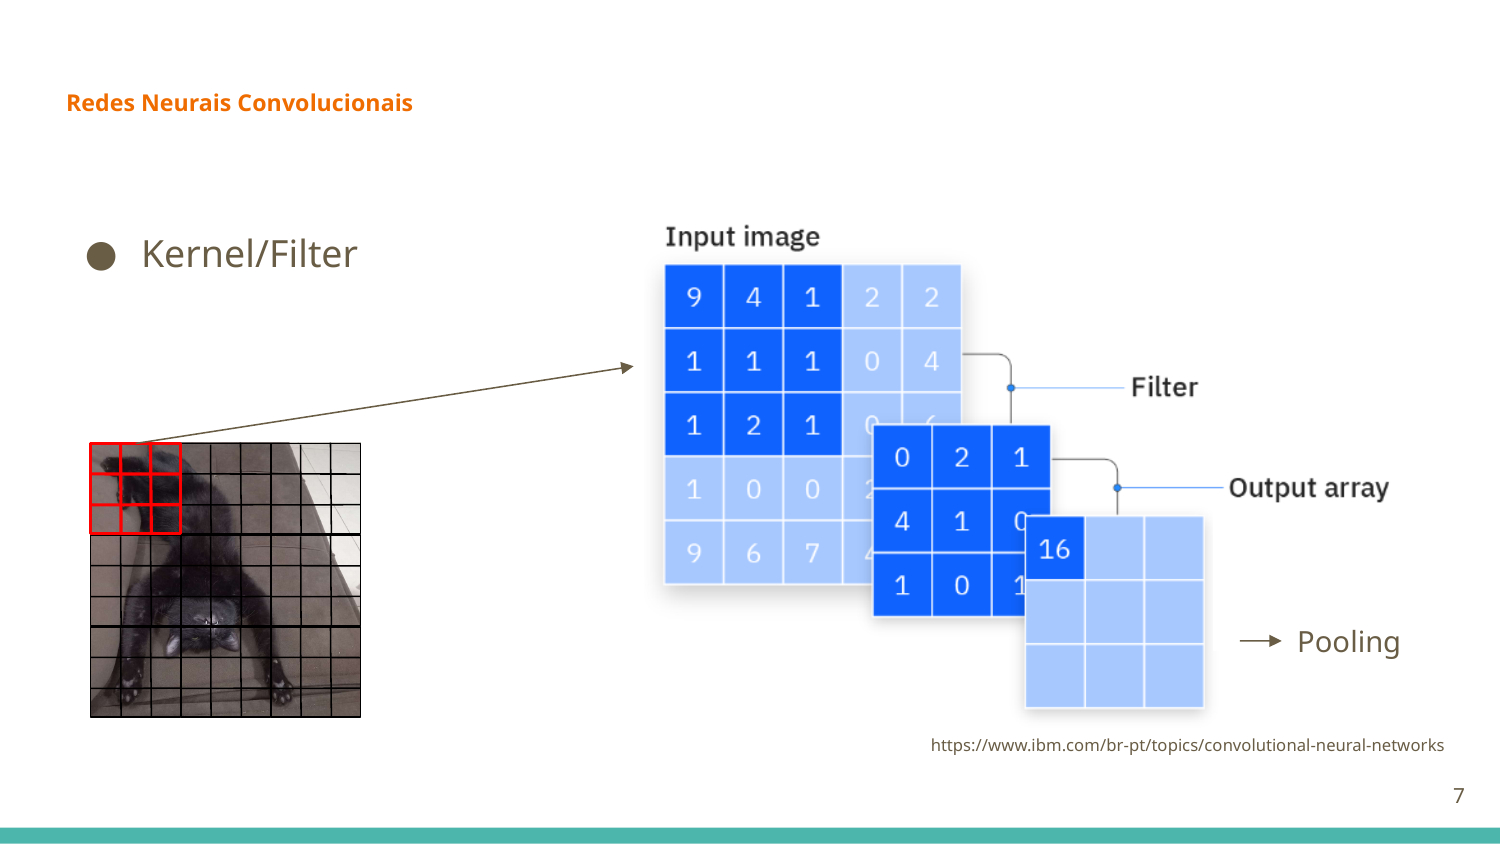

# Redes Neurais Convolucionais
Kernel/Filter
Pooling
Protein–Ligand Scoring with Convolutional Neural Networks - 10.1021/acs.jcim.6b00740
https://www.ibm.com/br-pt/topics/convolutional-neural-networks